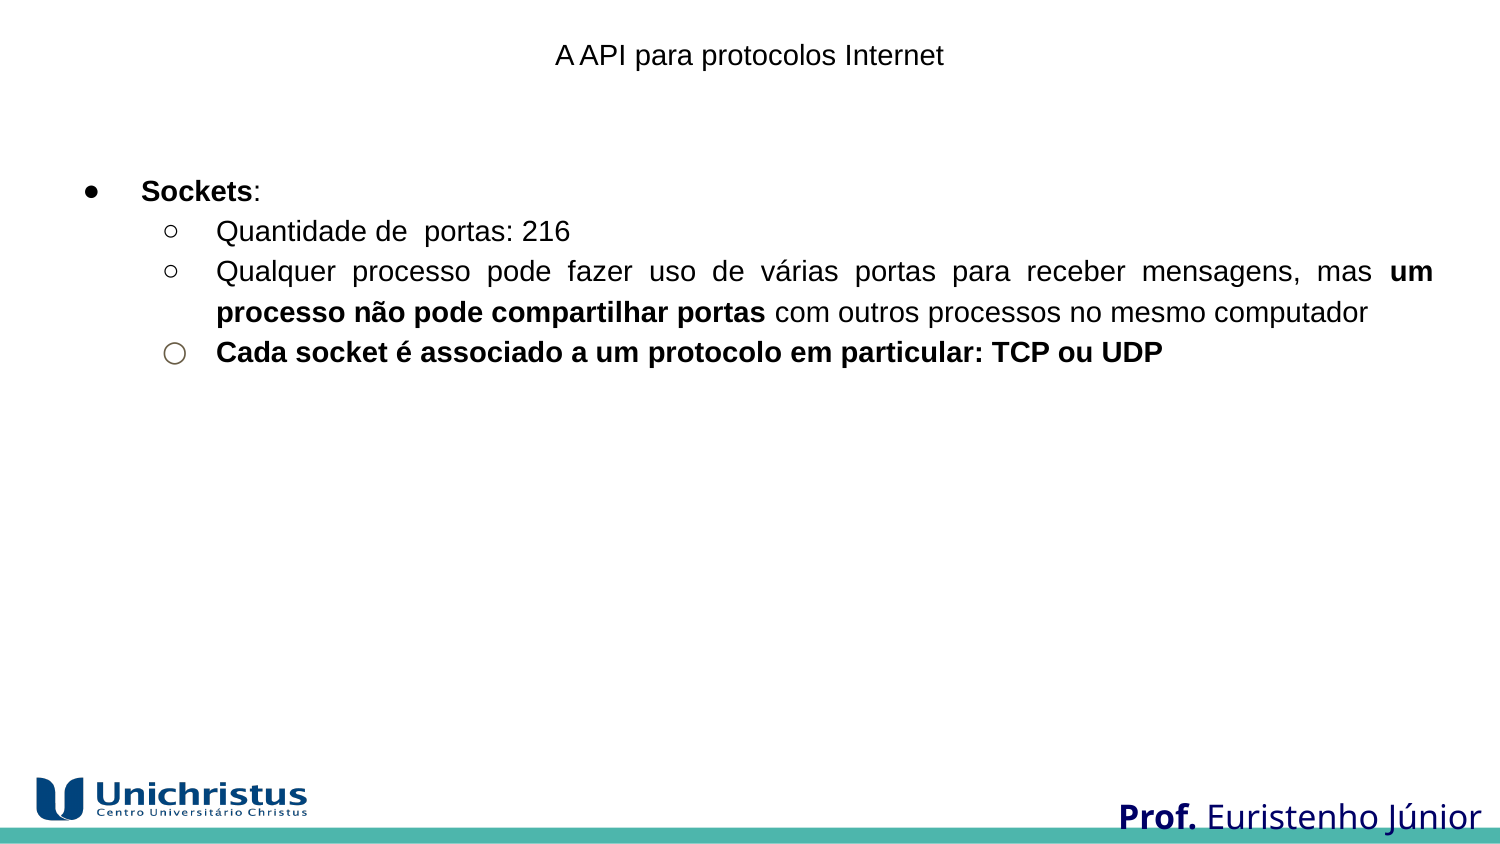

# A API para protocolos Internet
Sockets:
Quantidade de portas: 216
Qualquer processo pode fazer uso de várias portas para receber mensagens, mas um processo não pode compartilhar portas com outros processos no mesmo computador
Cada socket é associado a um protocolo em particular: TCP ou UDP